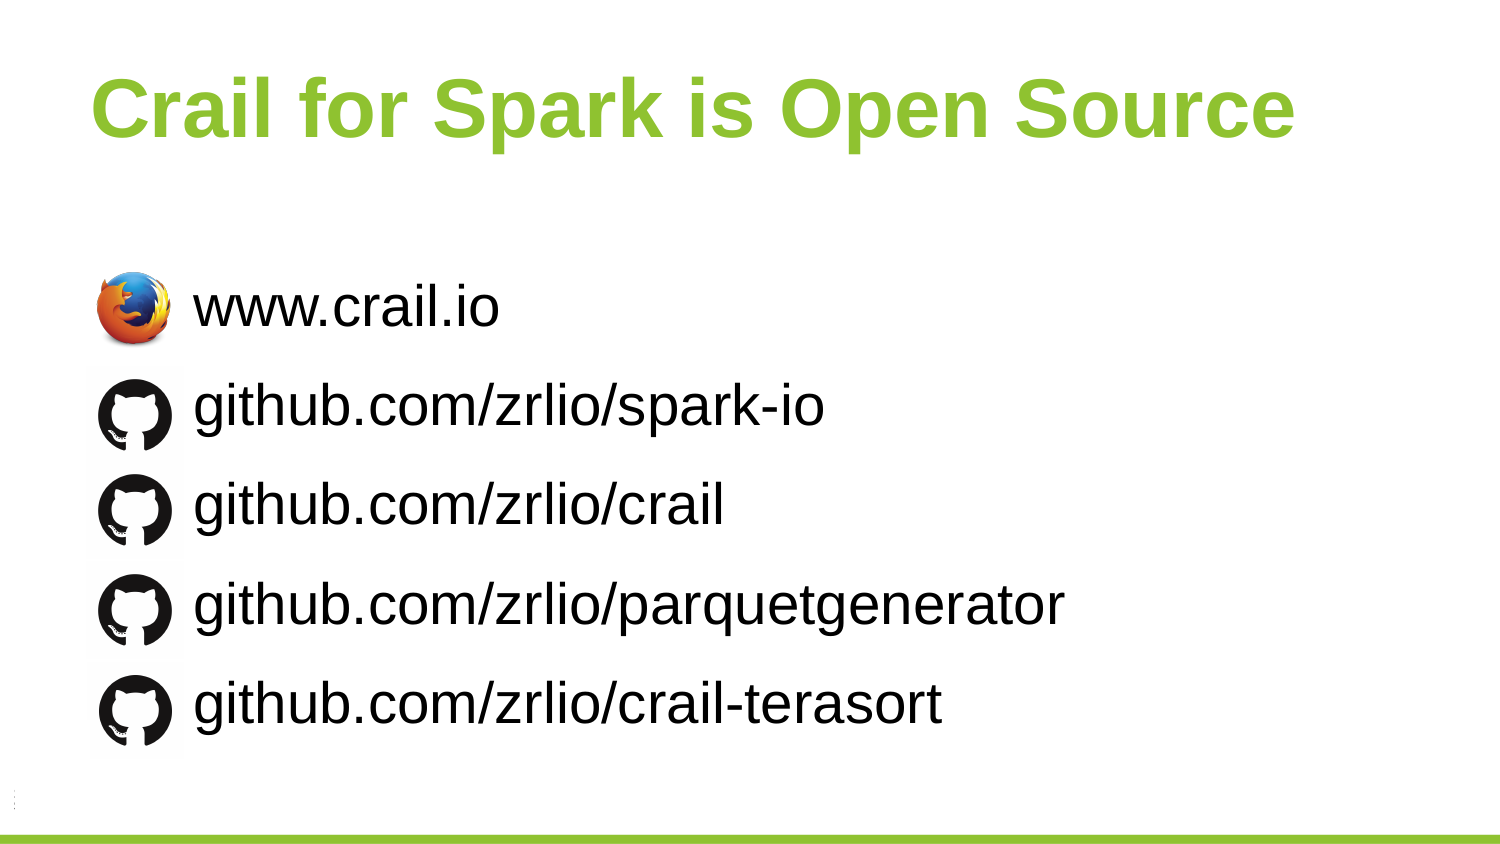

# Crail for Spark is Open Source
www.crail.io
github.com/zrlio/spark-io
github.com/zrlio/crail
github.com/zrlio/parquetgenerator
github.com/zrlio/crail-terasort